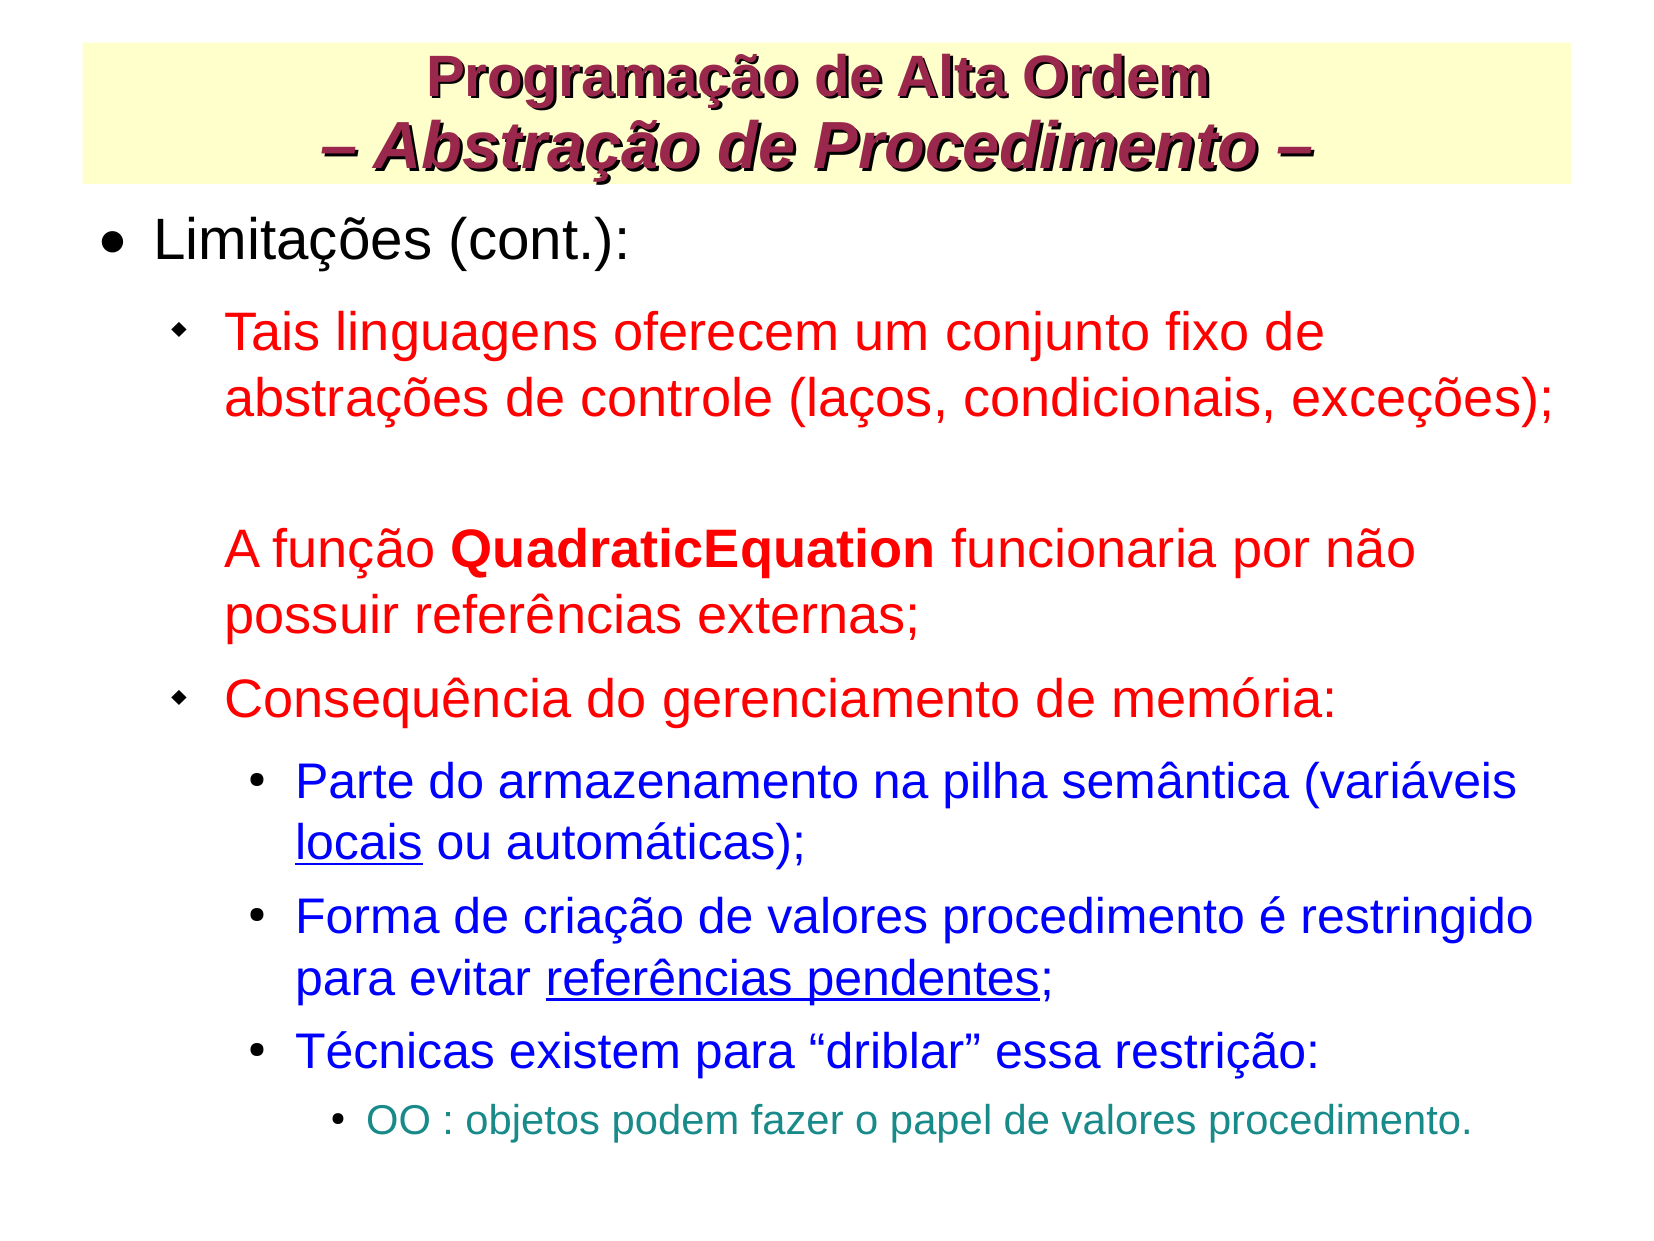

# Programação de Alta Ordem – Abstração de Procedimento –
Limitações (cont.):
Tais linguagens oferecem um conjunto fixo de abstrações de controle (laços, condicionais, exceções);
A função QuadraticEquation funcionaria por não possuir referências externas;
Consequência do gerenciamento de memória:
Parte do armazenamento na pilha semântica (variáveis locais ou automáticas);
Forma de criação de valores procedimento é restringido para evitar referências pendentes;
Técnicas existem para “driblar” essa restrição:
OO : objetos podem fazer o papel de valores procedimento.